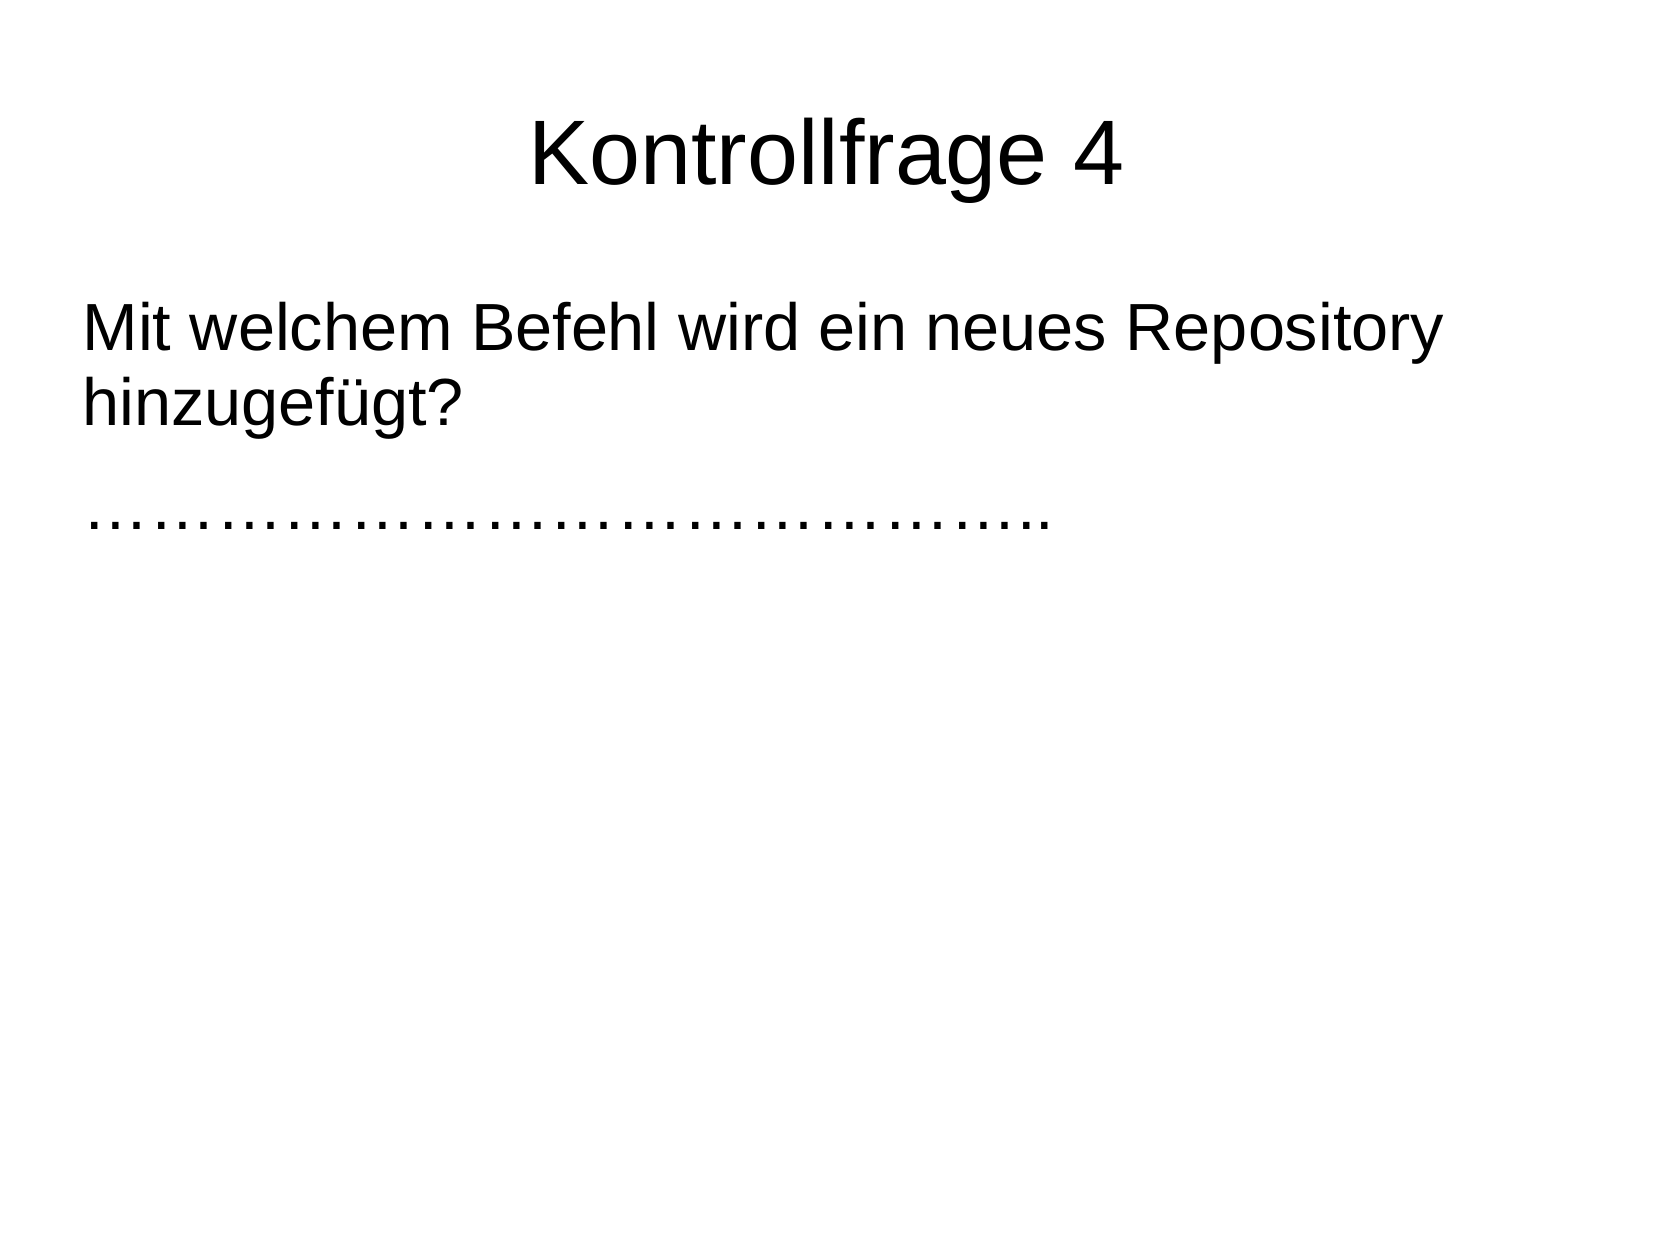

# Kontrollfrage 4
Mit welchem Befehl wird ein neues Repository hinzugefügt?
……………………………………..